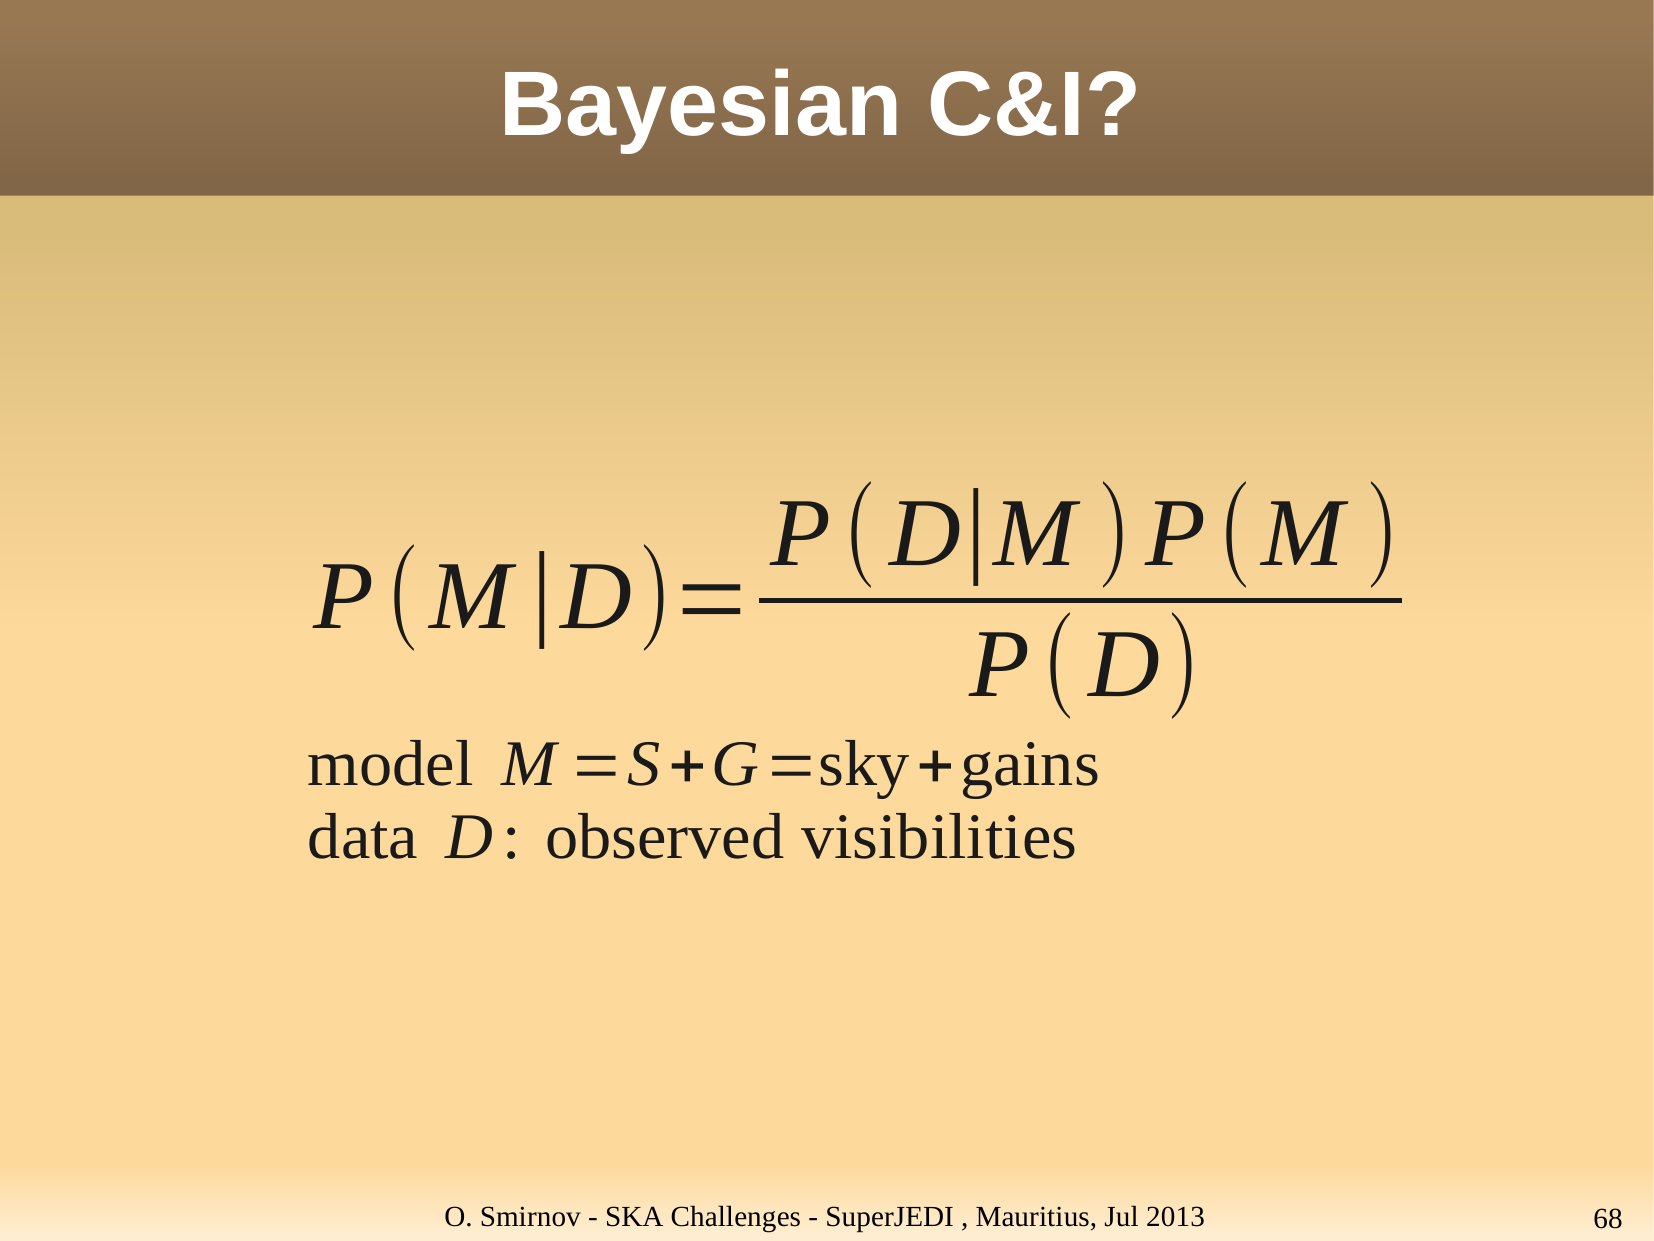

# Bayesian C&I?
O. Smirnov - SKA Challenges - SuperJEDI , Mauritius, Jul 2013
68